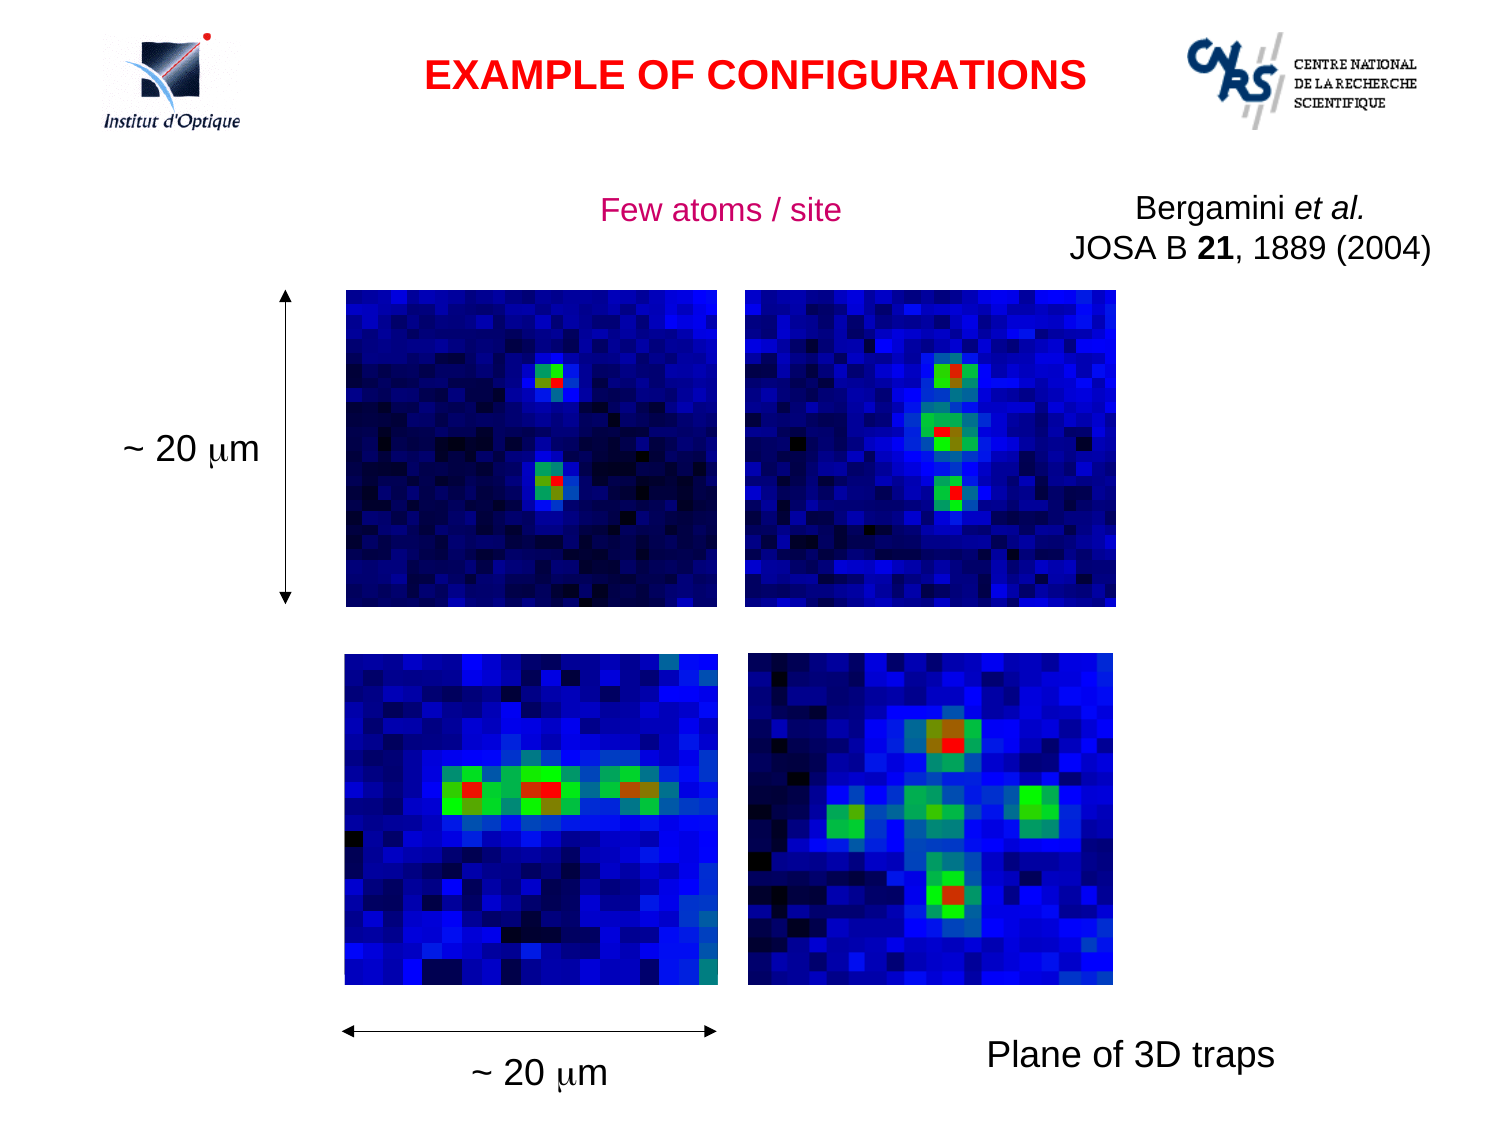

EXAMPLE OF CONFIGURATIONS
Bergamini et al.
JOSA B 21, 1889 (2004)
Few atoms / site
~ 20 m
Plane of 3D traps
~ 20 m